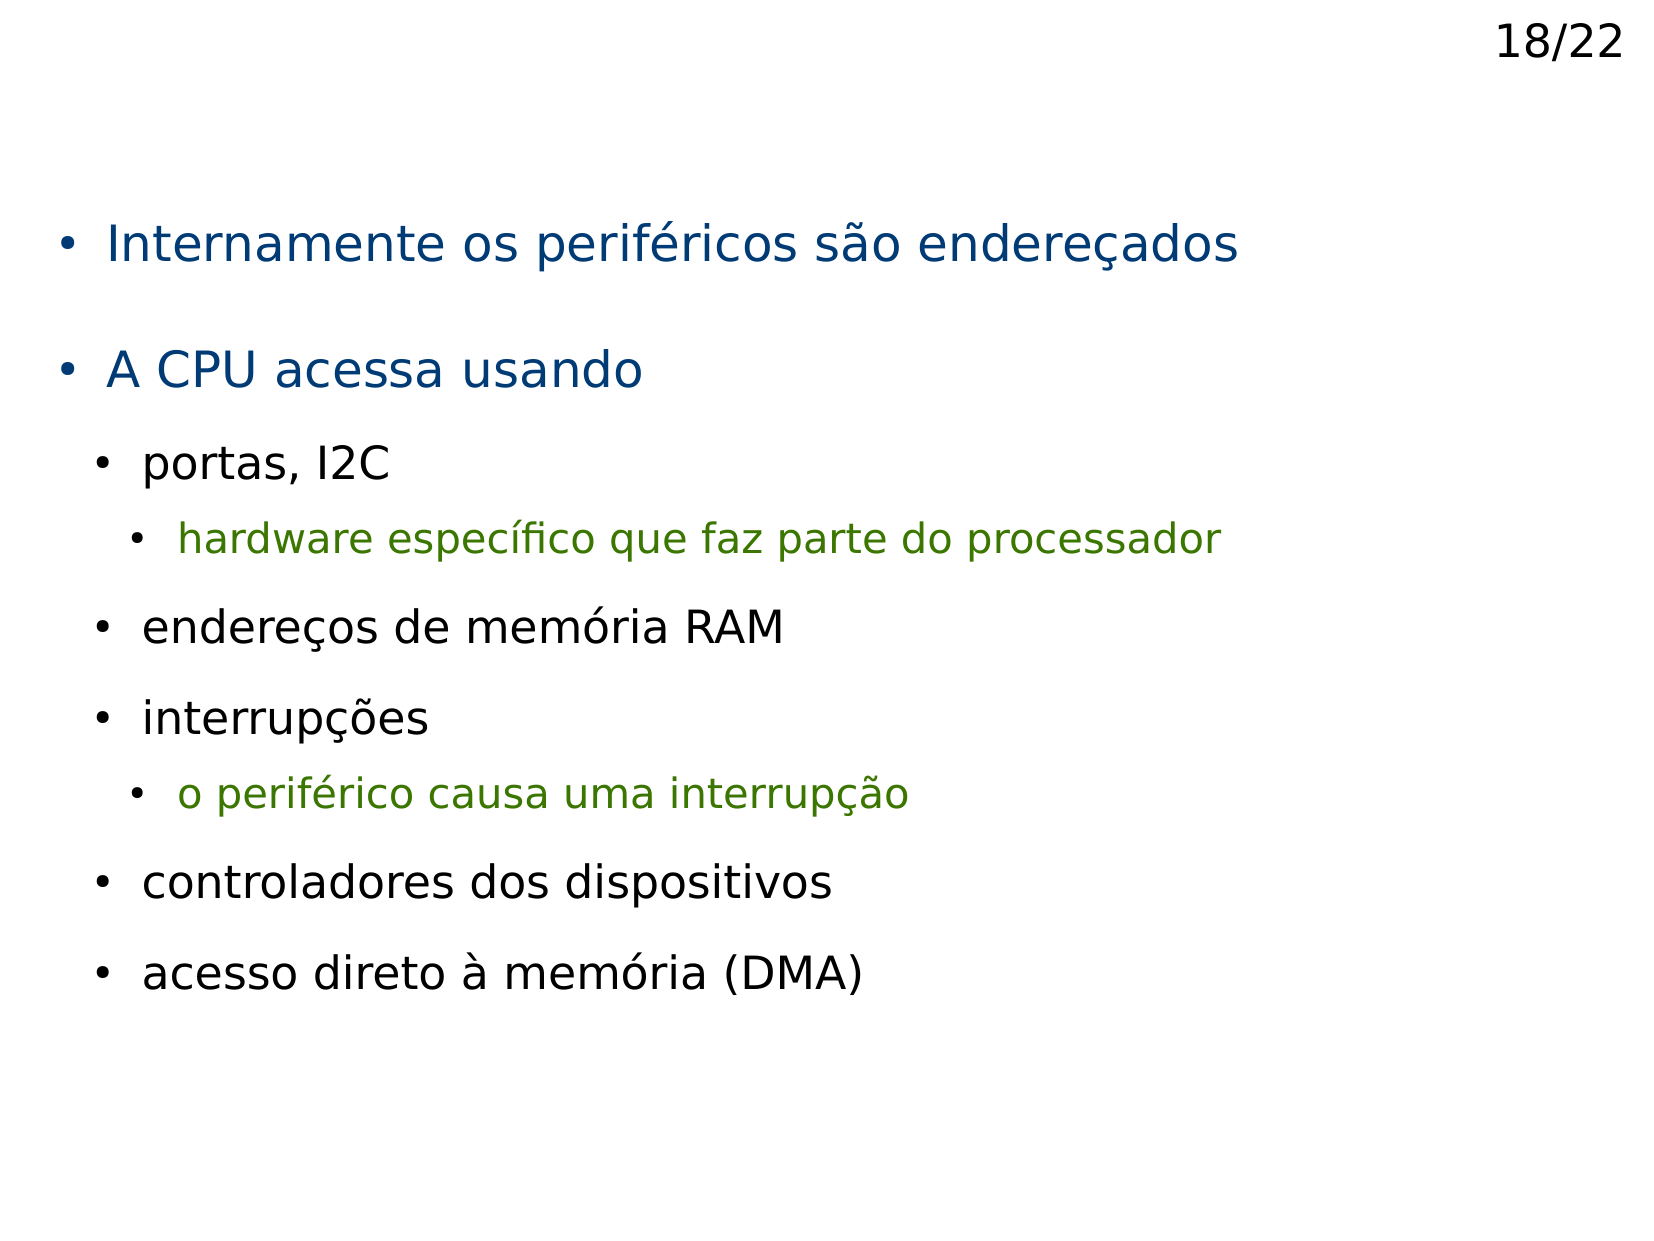

18
#
Internamente os periféricos são endereçados
A CPU acessa usando
portas, I2C
hardware específico que faz parte do processador
endereços de memória RAM
interrupções
o periférico causa uma interrupção
controladores dos dispositivos
acesso direto à memória (DMA)